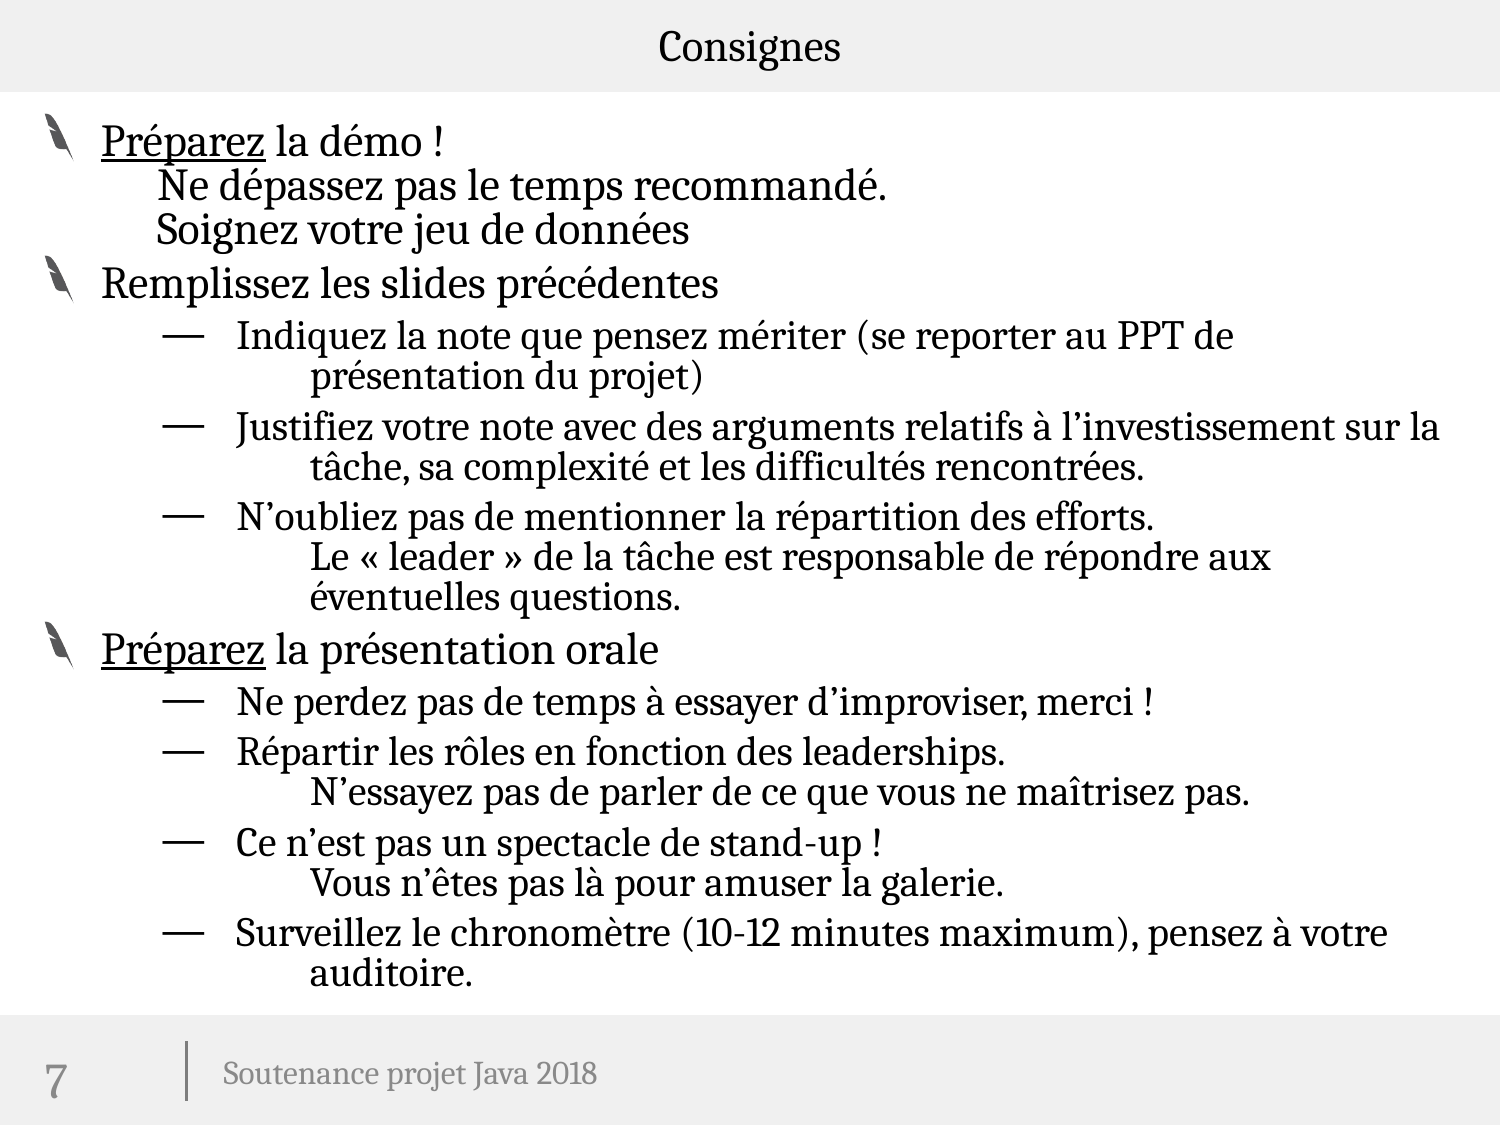

# Consignes
Préparez la démo !
Ne dépassez pas le temps recommandé.
Soignez votre jeu de données
Remplissez les slides précédentes
Indiquez la note que pensez mériter (se reporter au PPT de présentation du projet)
Justifiez votre note avec des arguments relatifs à l’investissement sur la tâche, sa complexité et les difficultés rencontrées.
N’oubliez pas de mentionner la répartition des efforts.
Le « leader » de la tâche est responsable de répondre aux éventuelles questions.
Préparez la présentation orale
Ne perdez pas de temps à essayer d’improviser, merci !
Répartir les rôles en fonction des leaderships.
N’essayez pas de parler de ce que vous ne maîtrisez pas.
Ce n’est pas un spectacle de stand-up !
Vous n’êtes pas là pour amuser la galerie.
Surveillez le chronomètre (10-12 minutes maximum), pensez à votre auditoire.
Soutenance projet Java 2018